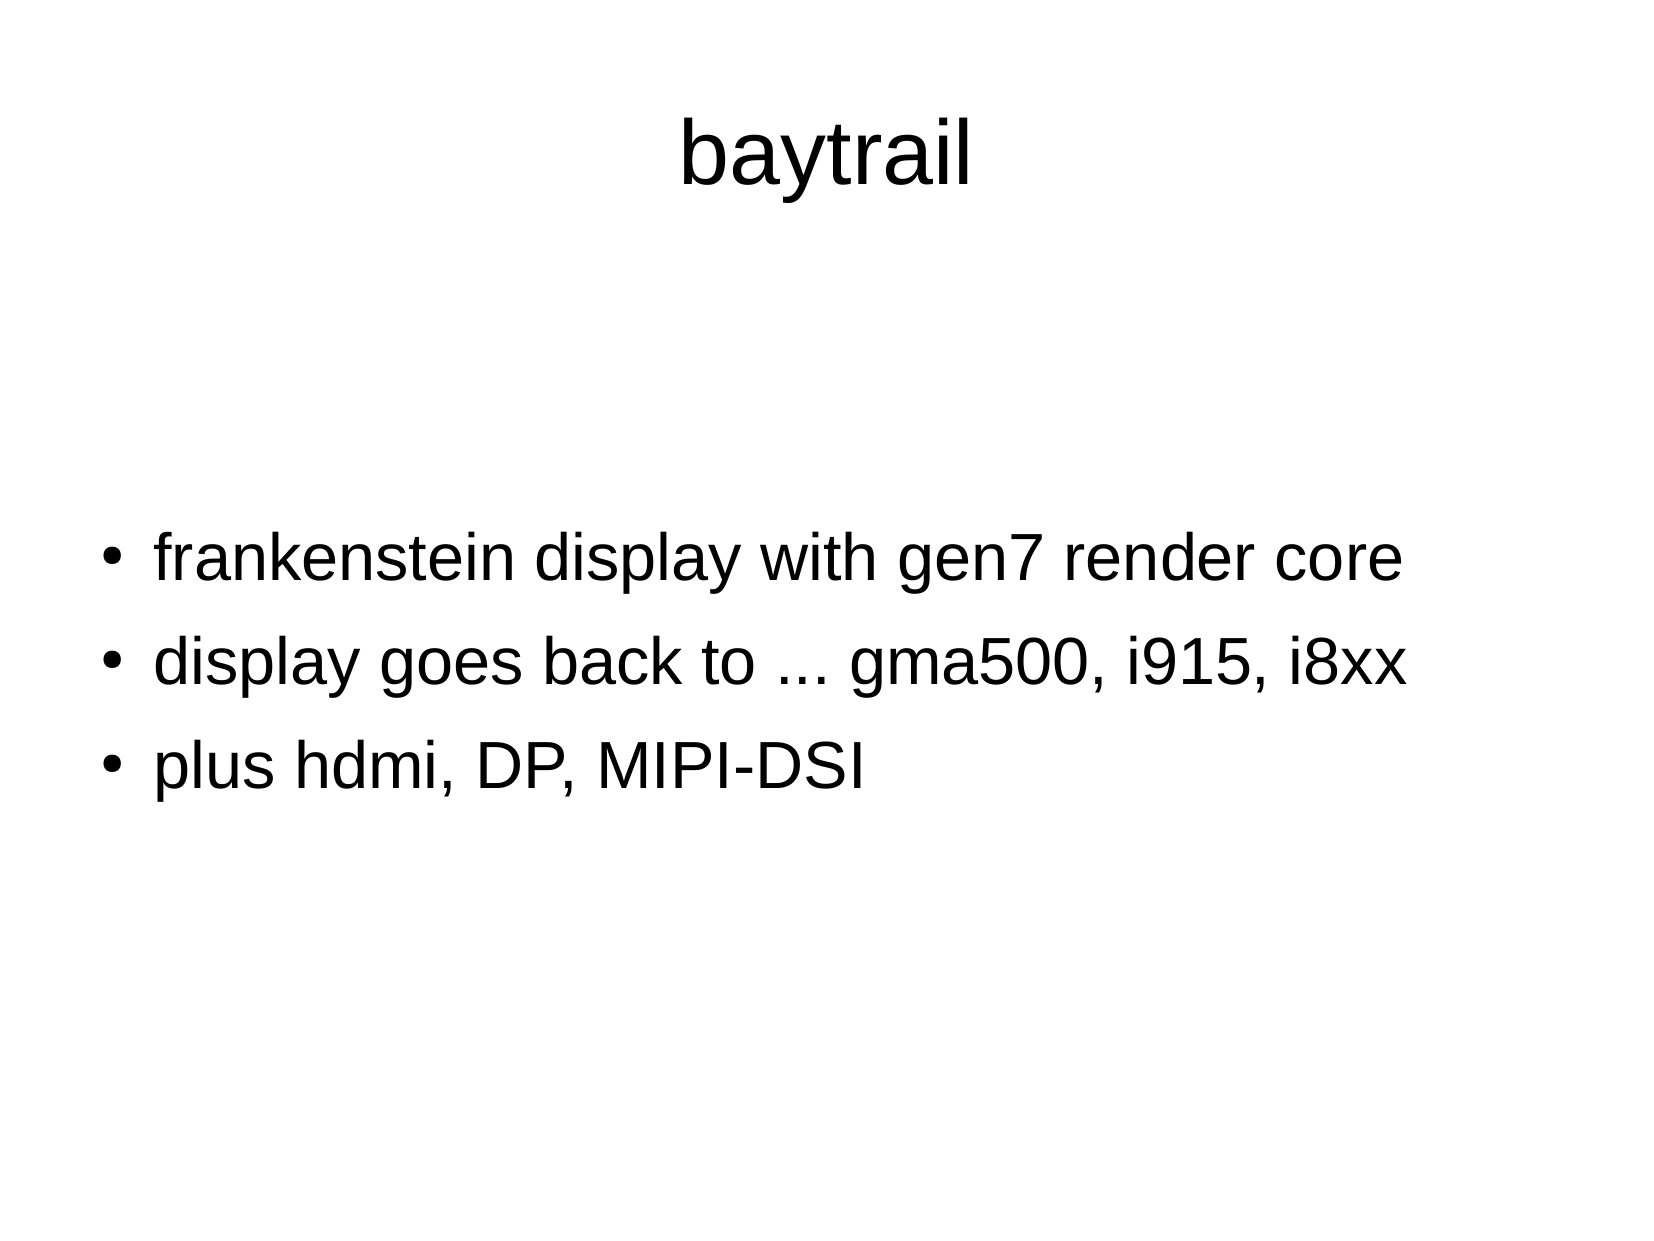

# baytrail
frankenstein display with gen7 render core
display goes back to ... gma500, i915, i8xx
plus hdmi, DP, MIPI-DSI